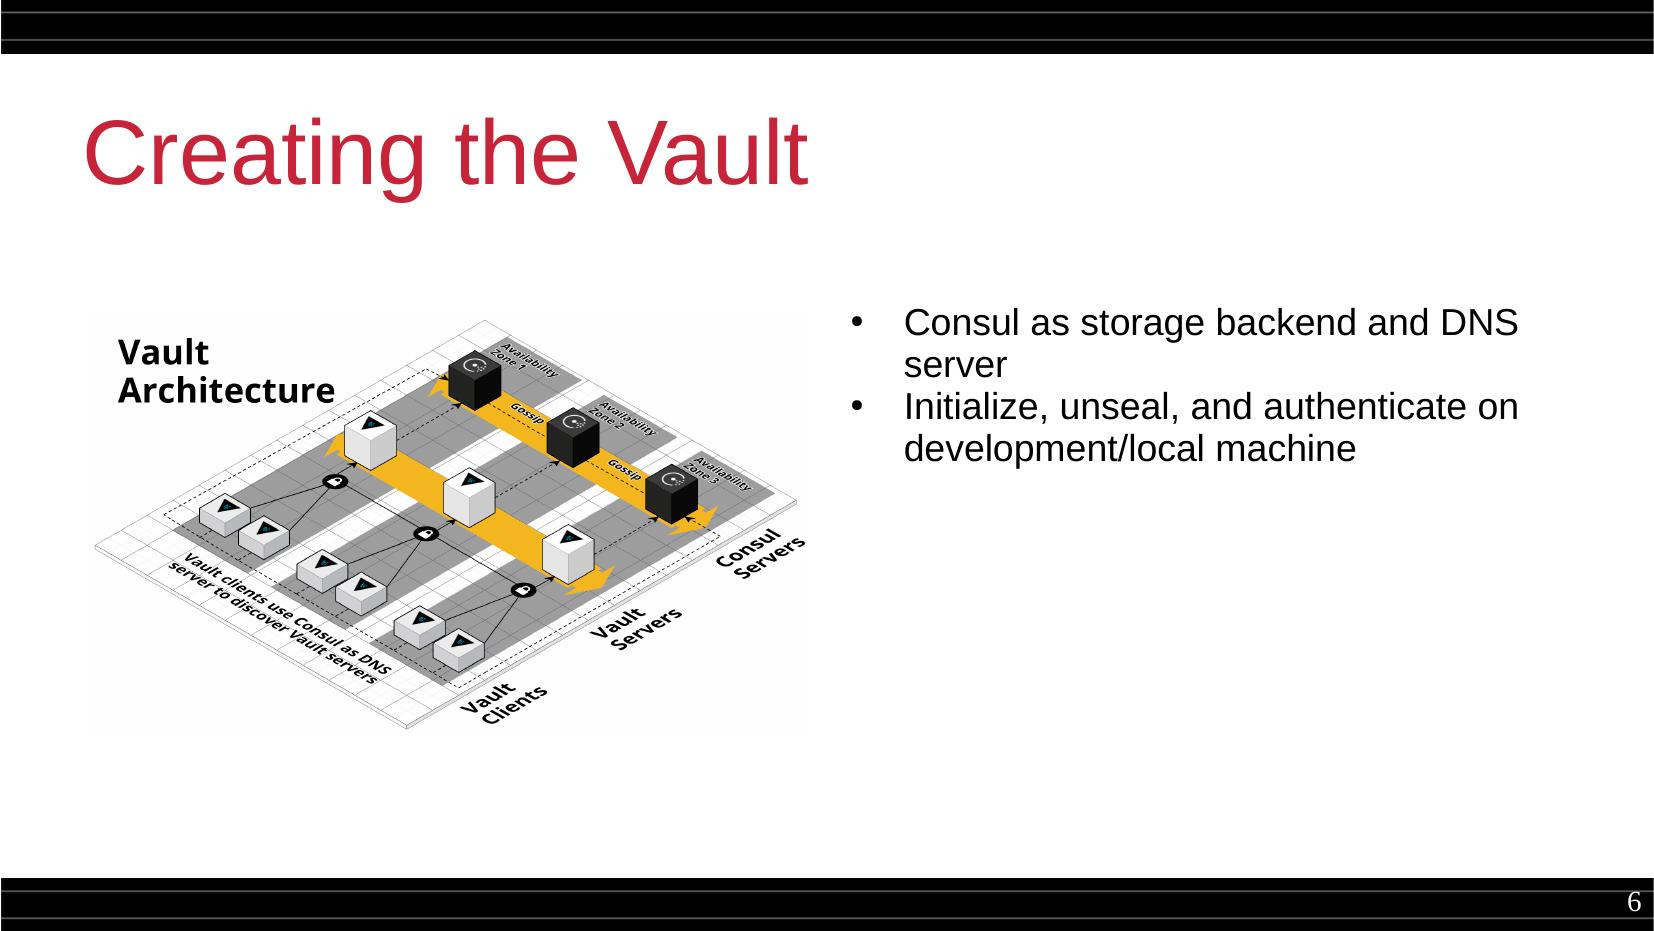

# Creating the Vault
Consul as storage backend and DNS server
Initialize, unseal, and authenticate on development/local machine
| | | | | |
| --- | --- | --- | --- | --- |
| | | | | |
| | | | | |
| | | | | |
| | | | | |
| | | | | |